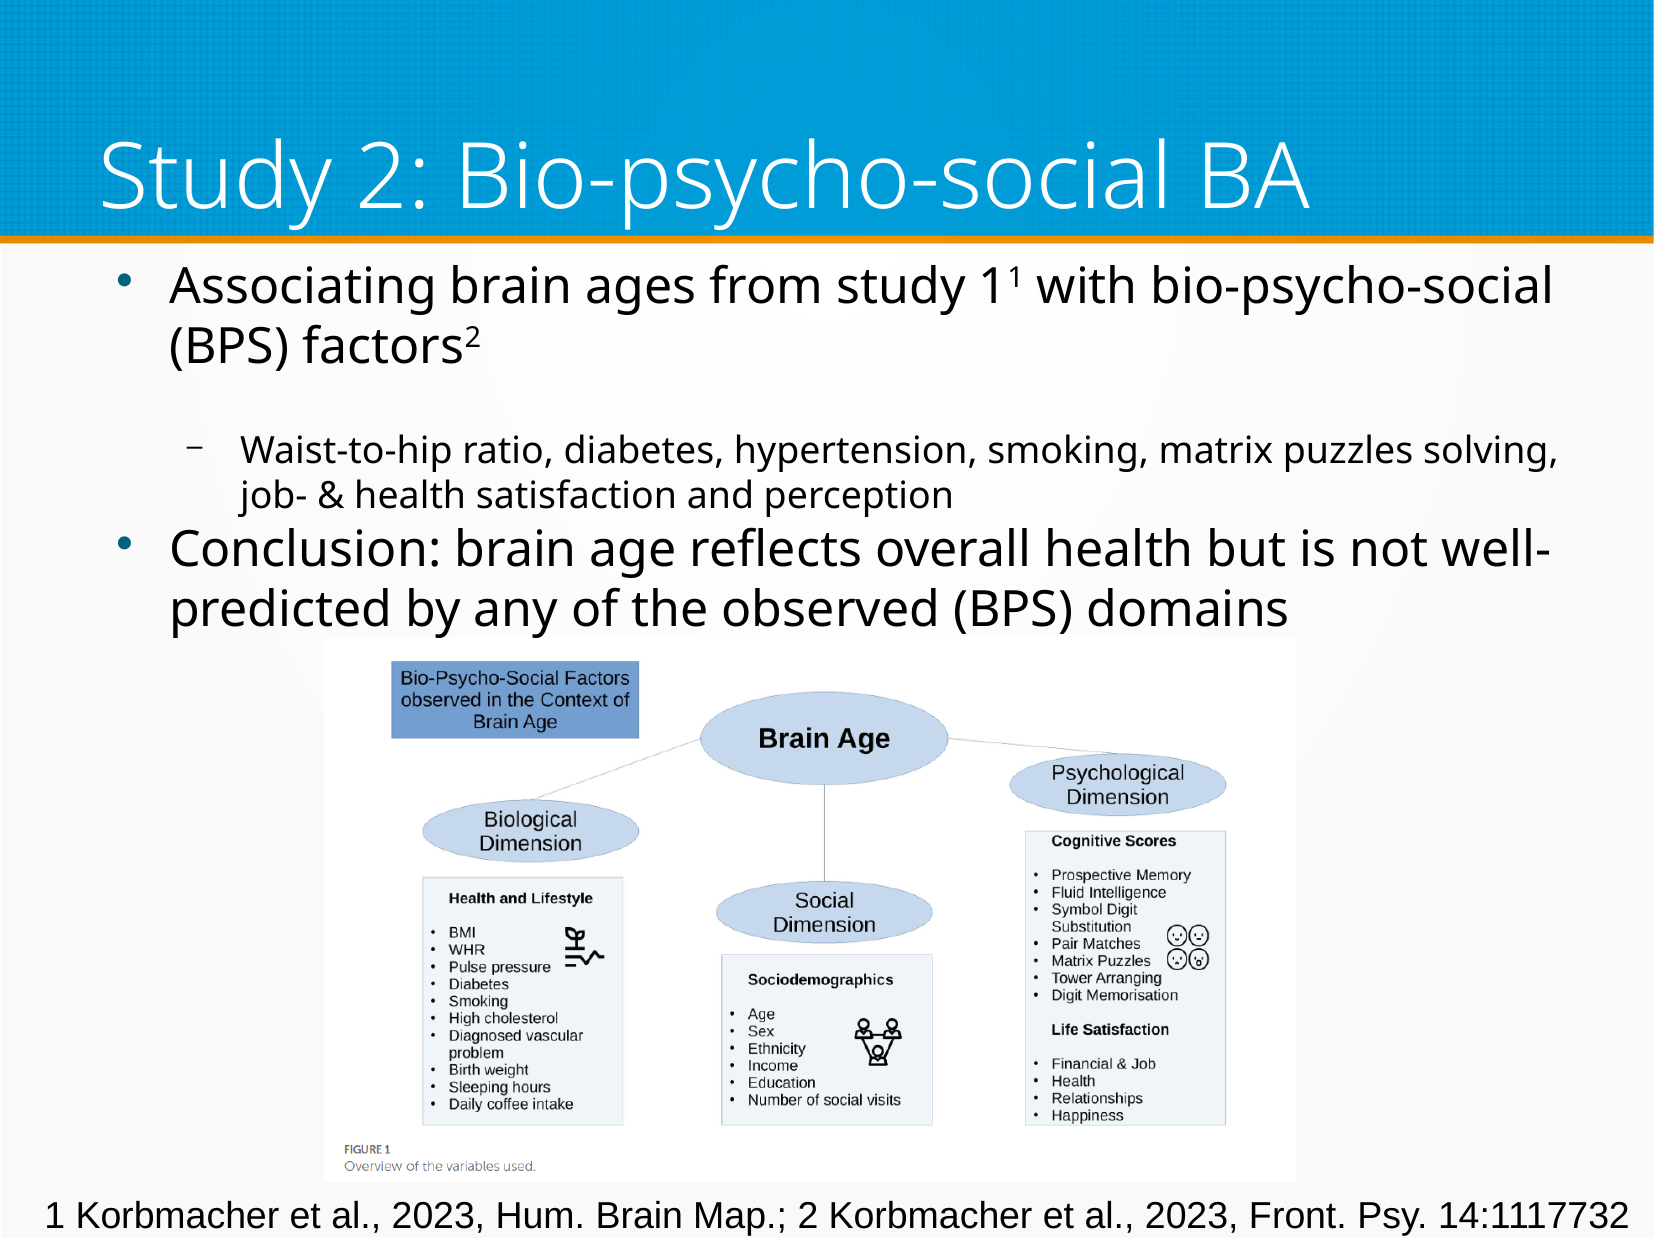

# Study 2: Bio-psycho-social BA
Associating brain ages from study 11 with bio-psycho-social (BPS) factors2
Waist-to-hip ratio, diabetes, hypertension, smoking, matrix puzzles solving, job- & health satisfaction and perception
Conclusion: brain age reflects overall health but is not well-predicted by any of the observed (BPS) domains
1 Korbmacher et al., 2023, Hum. Brain Map.; 2 Korbmacher et al., 2023, Front. Psy. 14:1117732